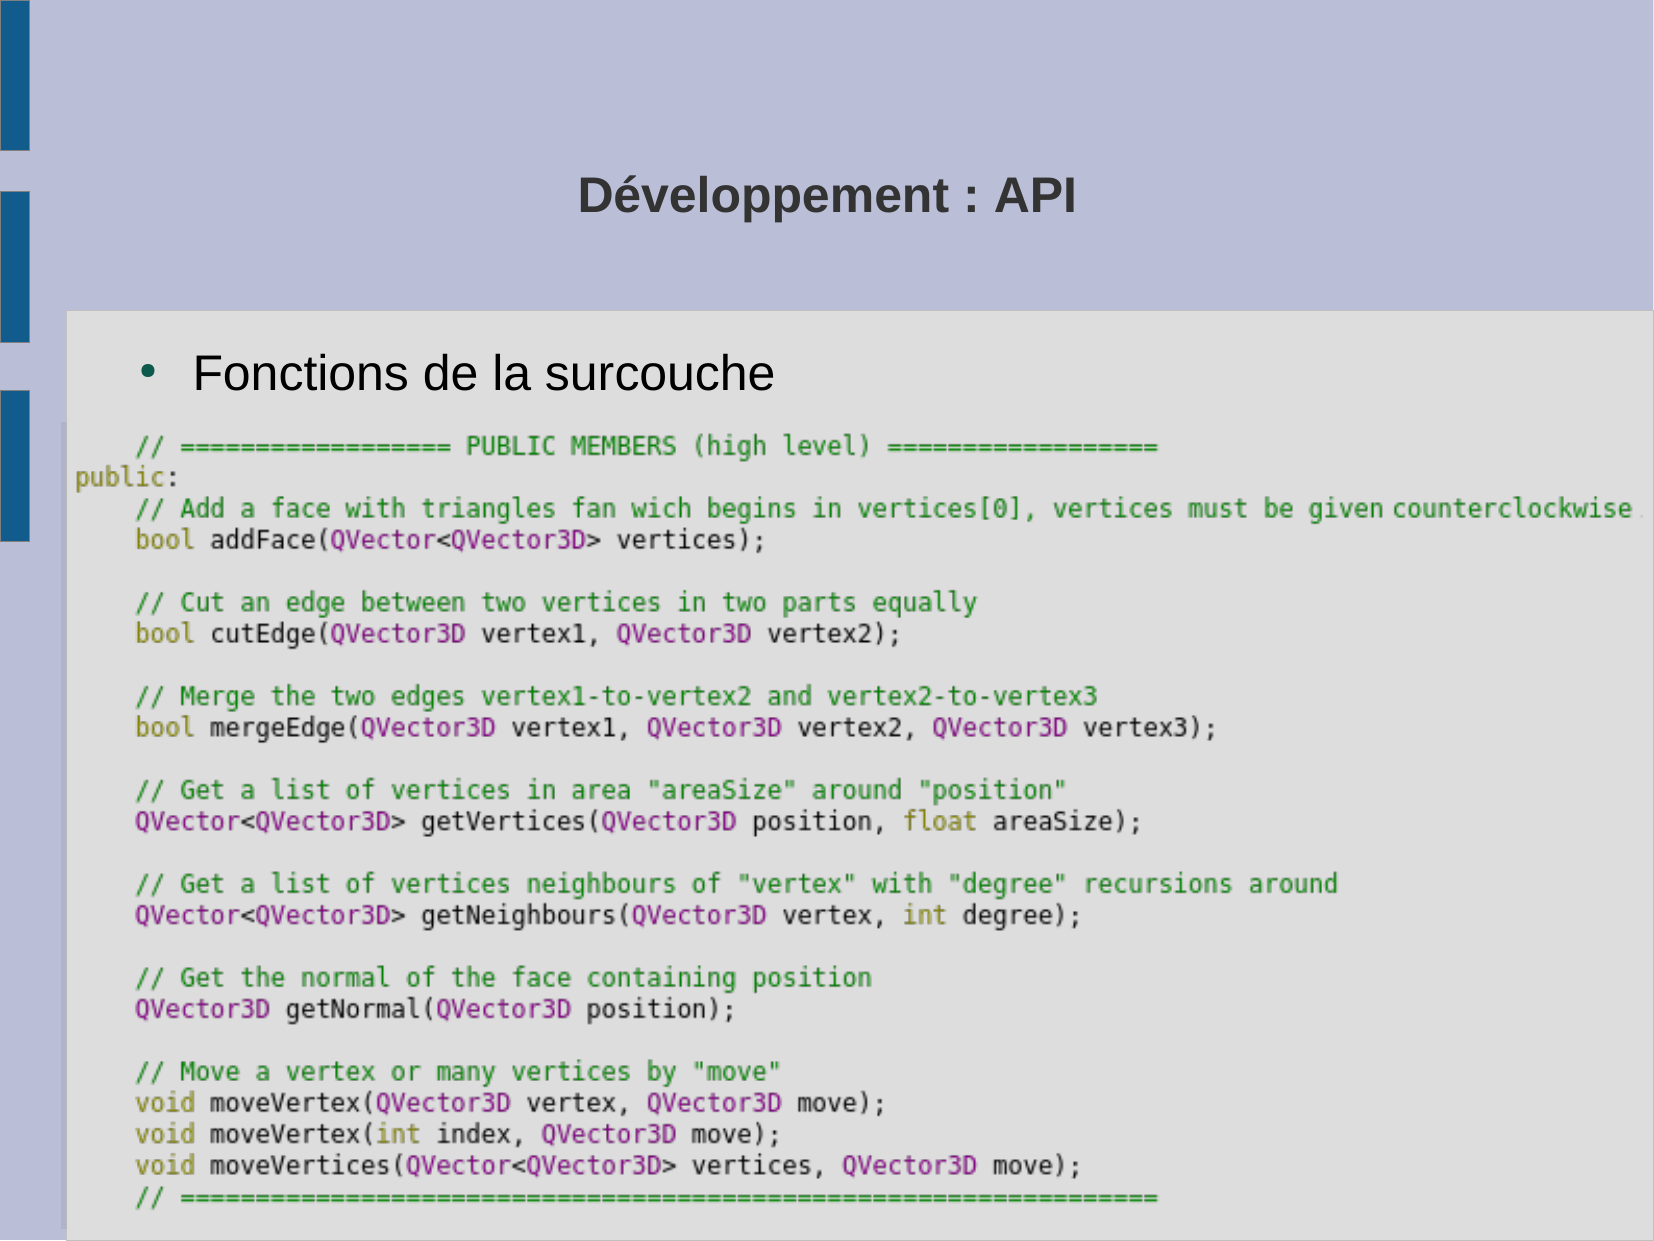

# Développement : API
Fonctions de la surcouche